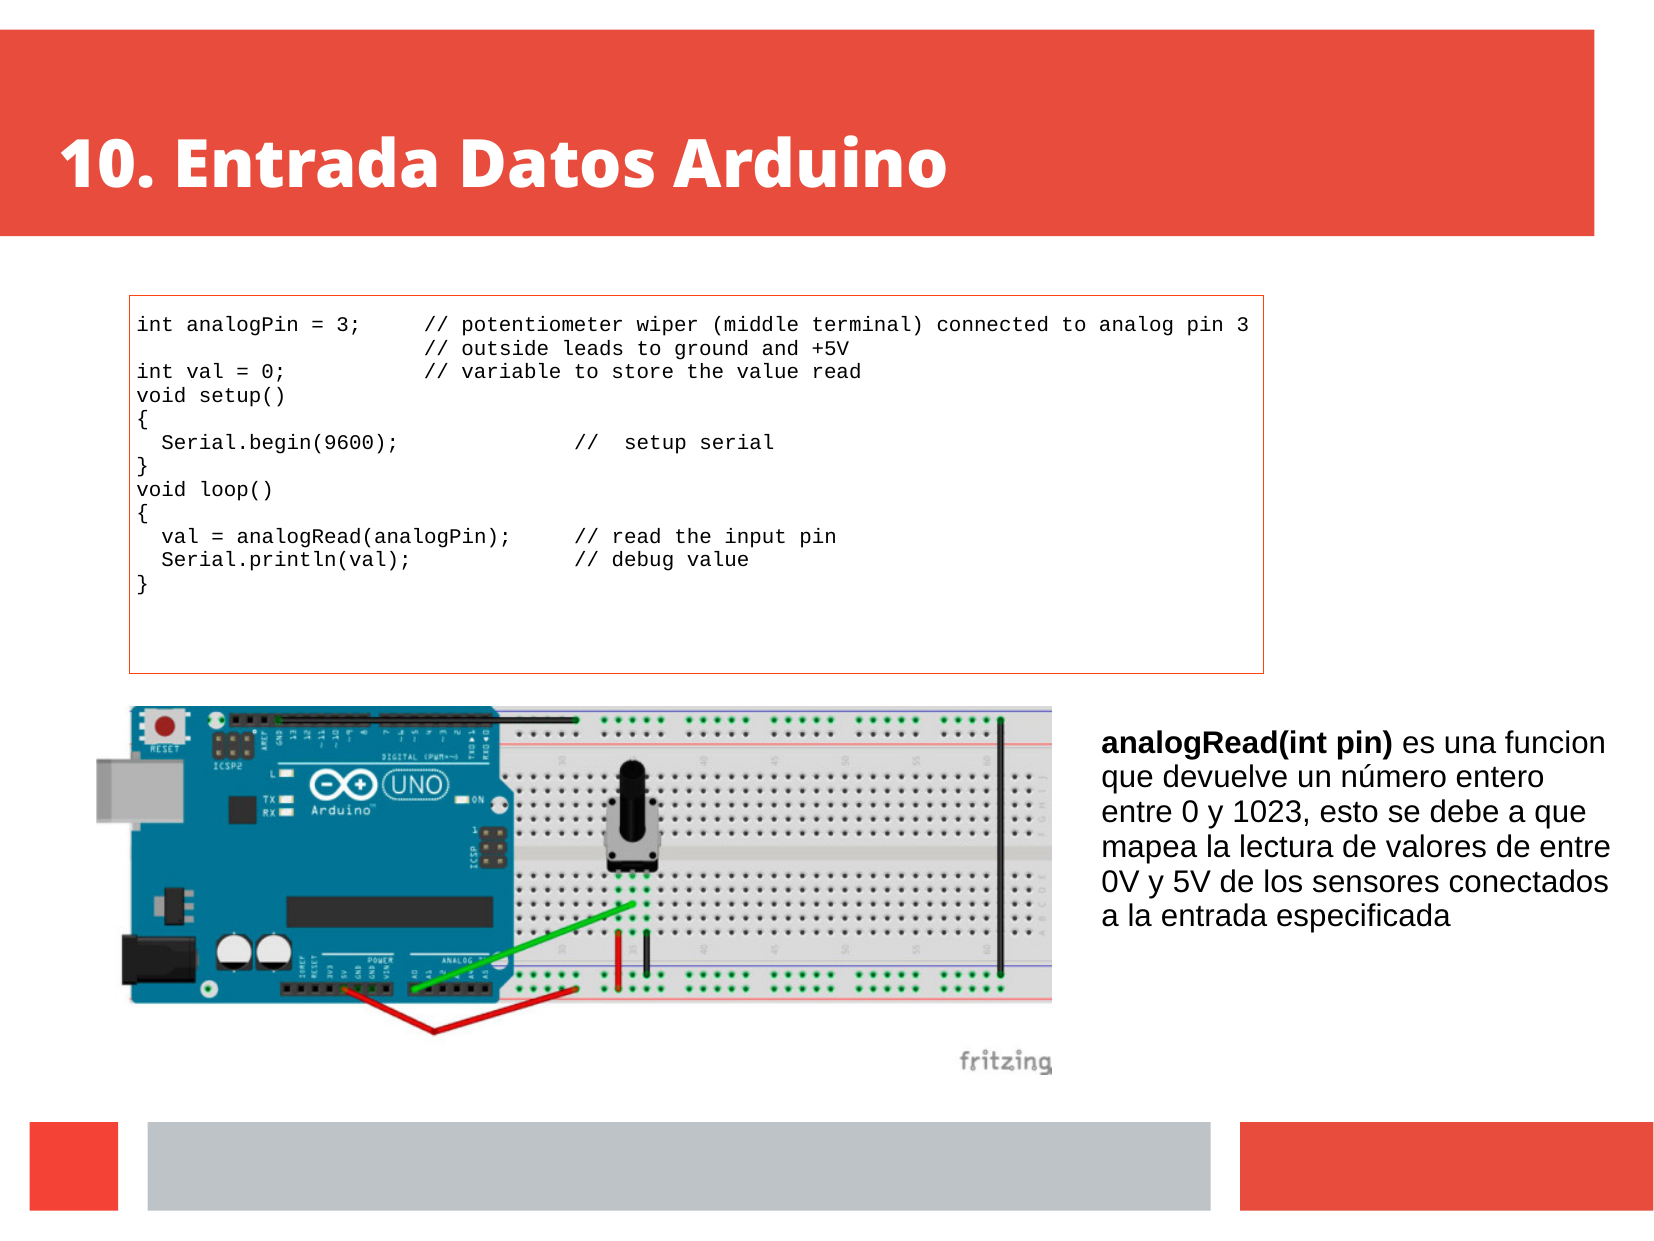

# 10. Entrada Datos Arduino
int analogPin = 3; // potentiometer wiper (middle terminal) connected to analog pin 3
 // outside leads to ground and +5V
int val = 0; // variable to store the value read
void setup()
{
 Serial.begin(9600); // setup serial
}
void loop()
{
 val = analogRead(analogPin); // read the input pin
 Serial.println(val); // debug value
}
analogRead(int pin) es una funcion que devuelve un número entero entre 0 y 1023, esto se debe a que mapea la lectura de valores de entre 0V y 5V de los sensores conectados a la entrada especificada